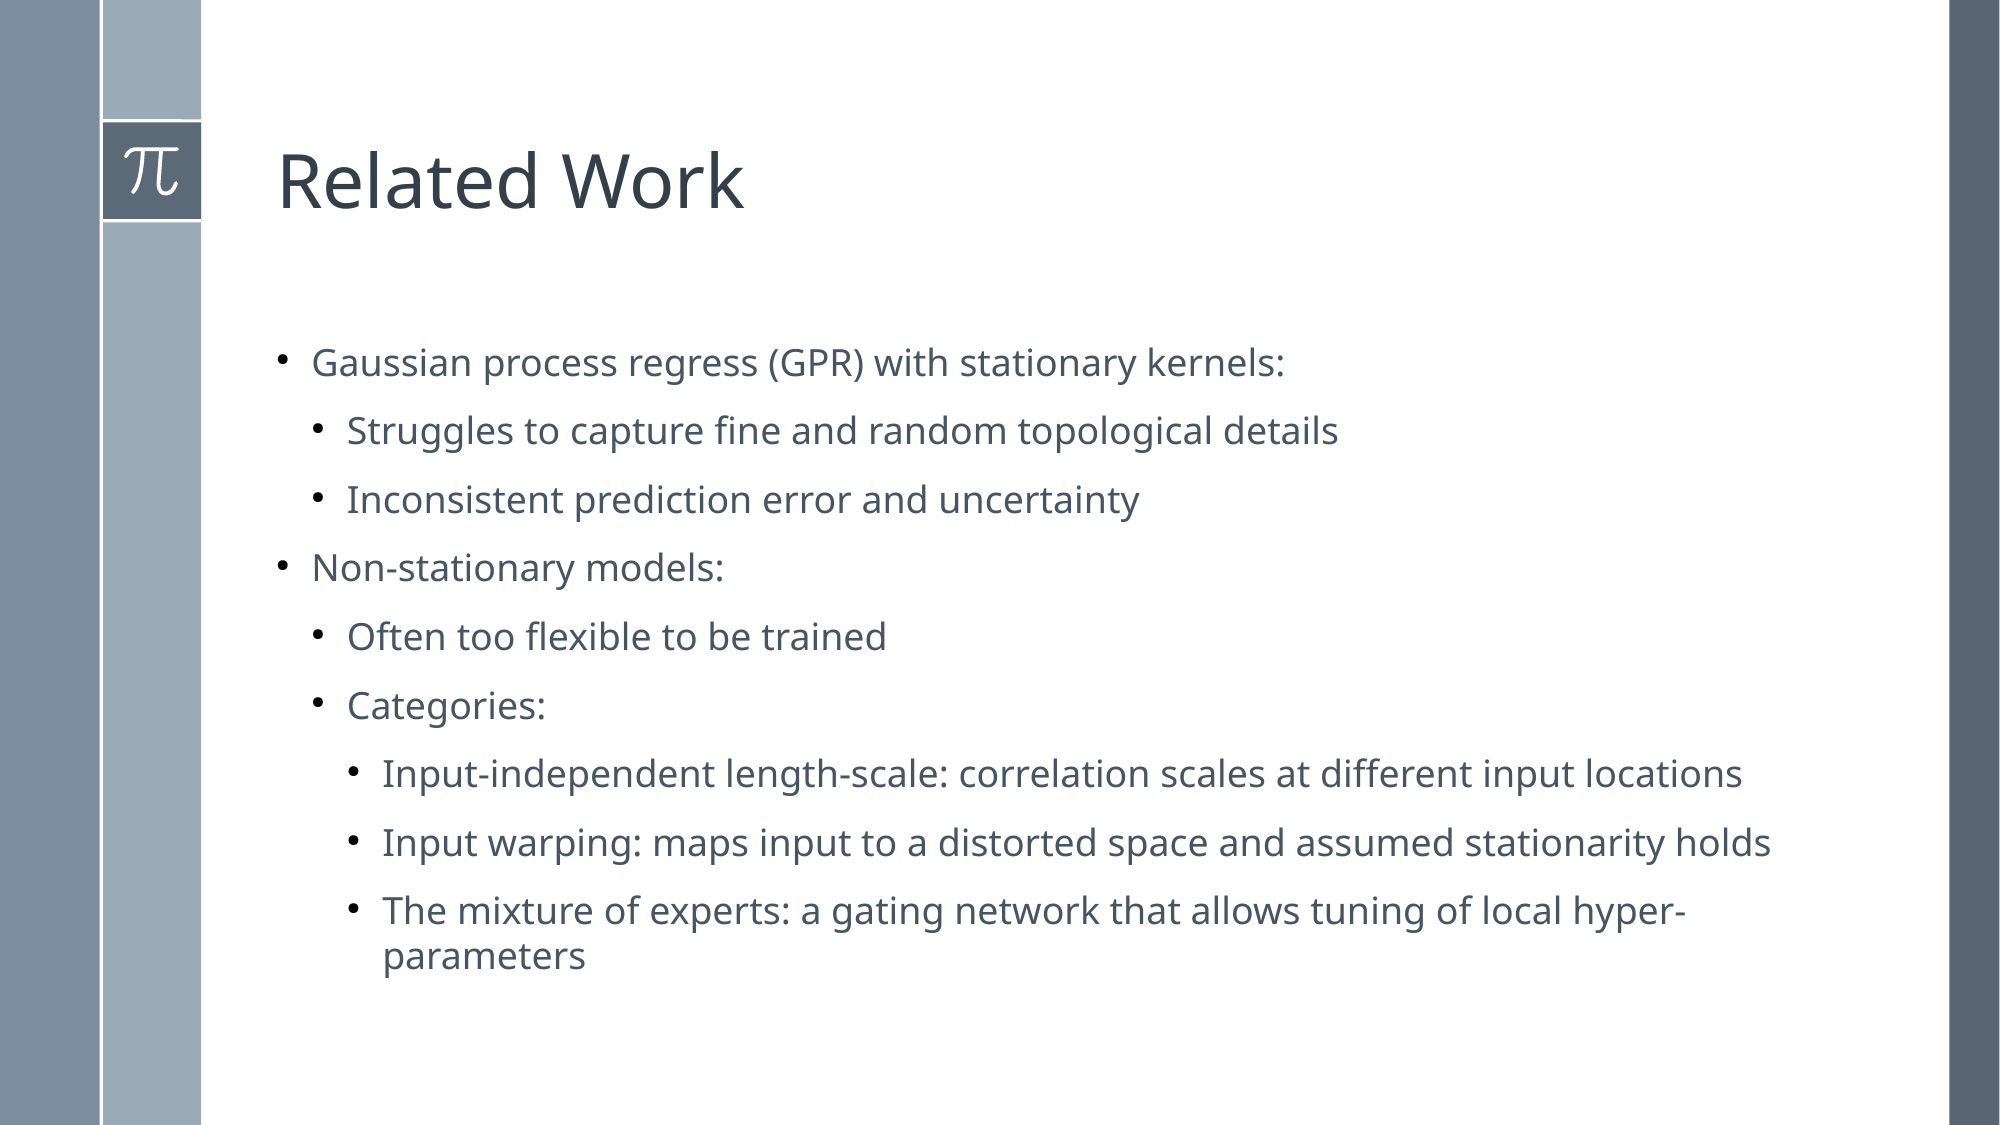

Related Work
Gaussian process regress (GPR) with stationary kernels:
Struggles to capture fine and random topological details
Inconsistent prediction error and uncertainty
Non-stationary models:
Often too flexible to be trained
Categories:
Input-independent length-scale: correlation scales at different input locations
Input warping: maps input to a distorted space and assumed stationarity holds
The mixture of experts: a gating network that allows tuning of local hyper-parameters